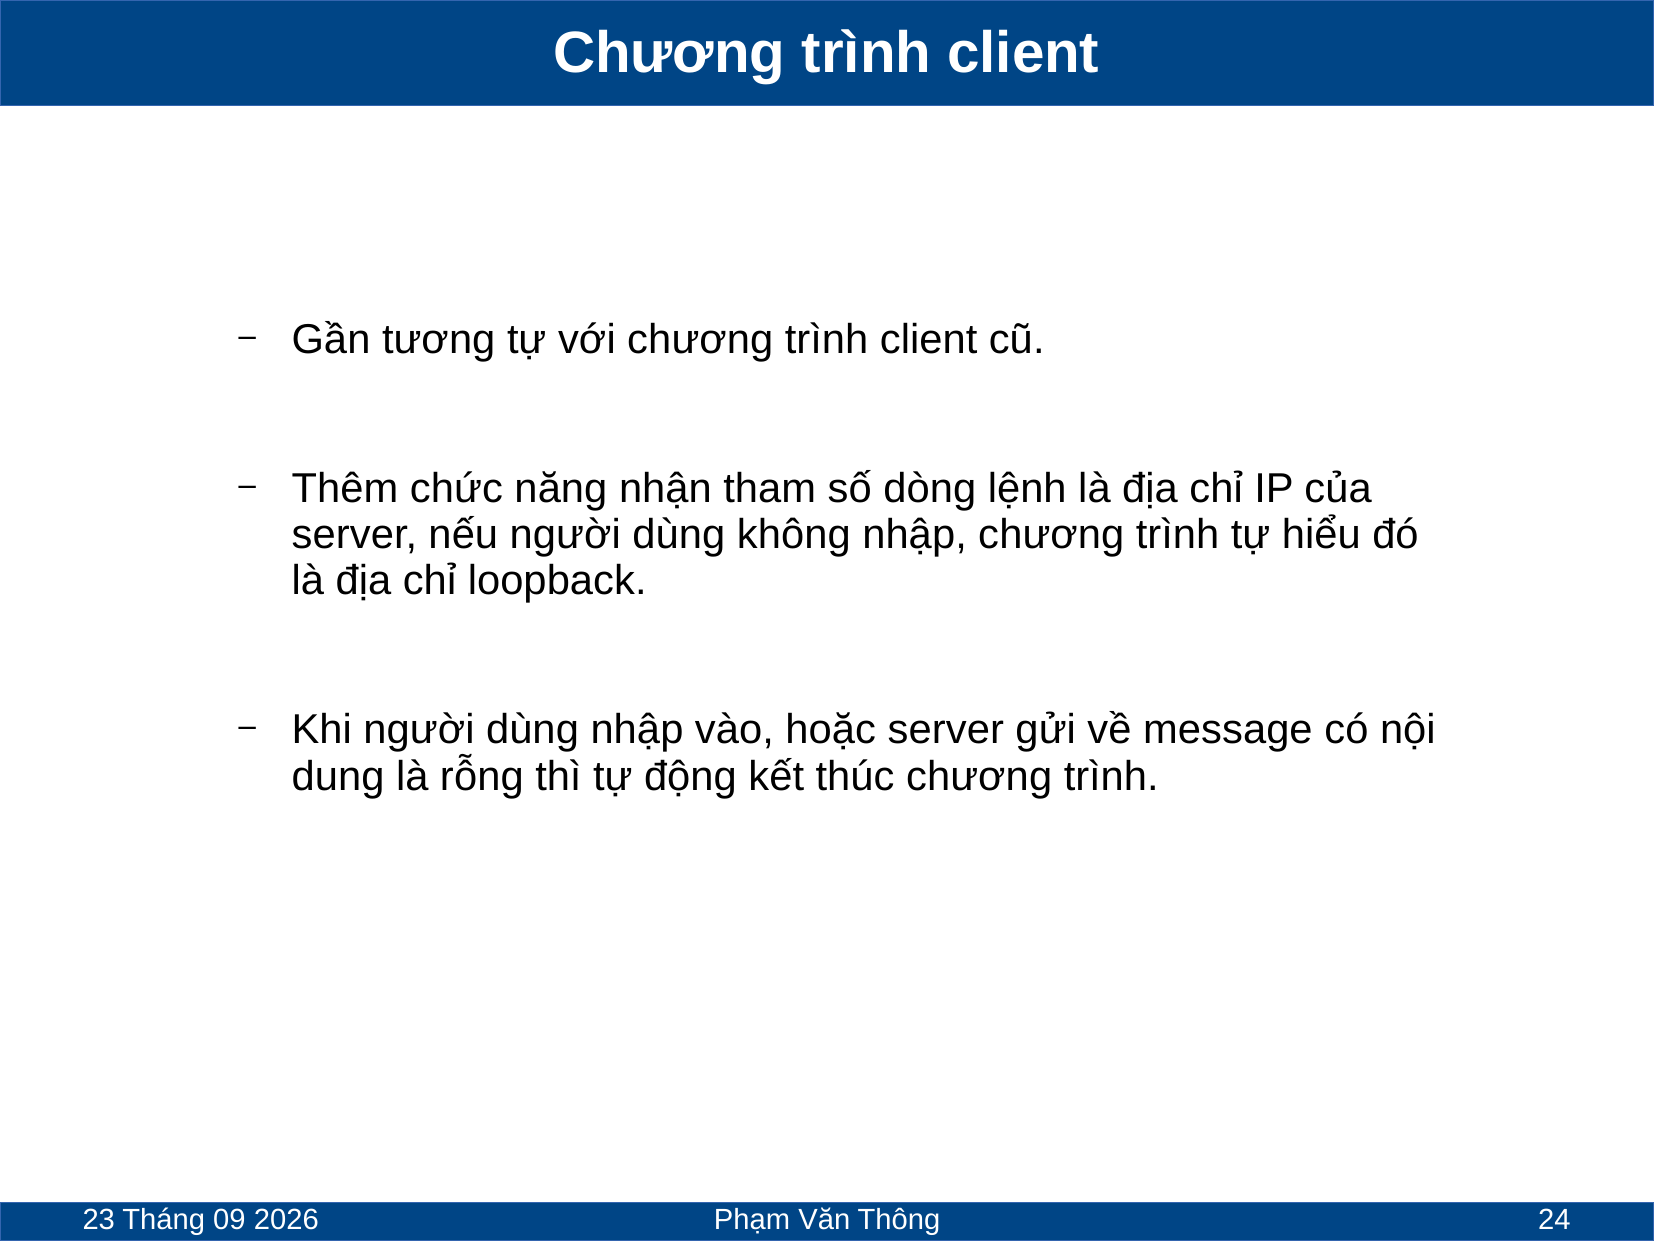

# Chương trình client
Gần tương tự với chương trình client cũ.
Thêm chức năng nhận tham số dòng lệnh là địa chỉ IP của server, nếu người dùng không nhập, chương trình tự hiểu đó là địa chỉ loopback.
Khi người dùng nhập vào, hoặc server gửi về message có nội dung là rỗng thì tự động kết thúc chương trình.
Phạm Văn Thông
24